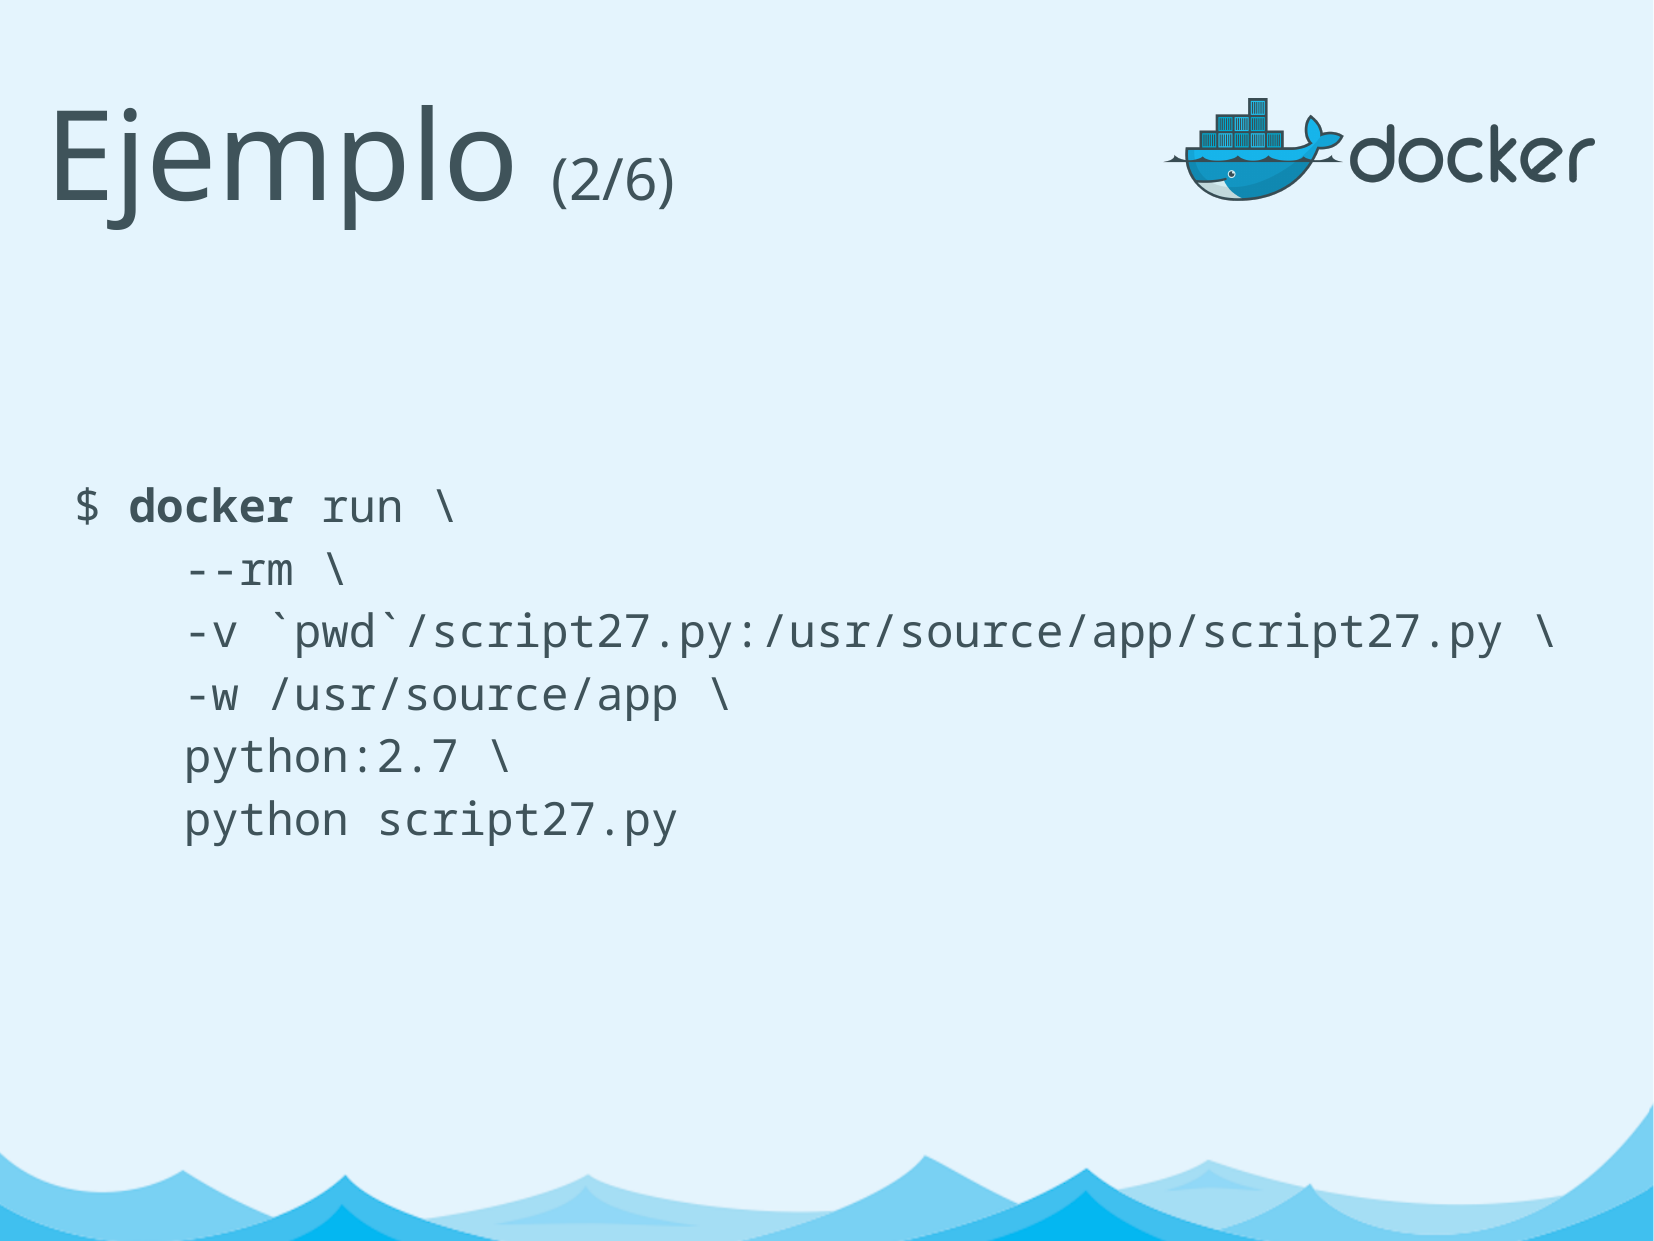

Ejemplo (2/6)
$ docker run \
 --rm \
 -v `pwd`/script27.py:/usr/source/app/script27.py \
 -w /usr/source/app \
 python:2.7 \
 python script27.py